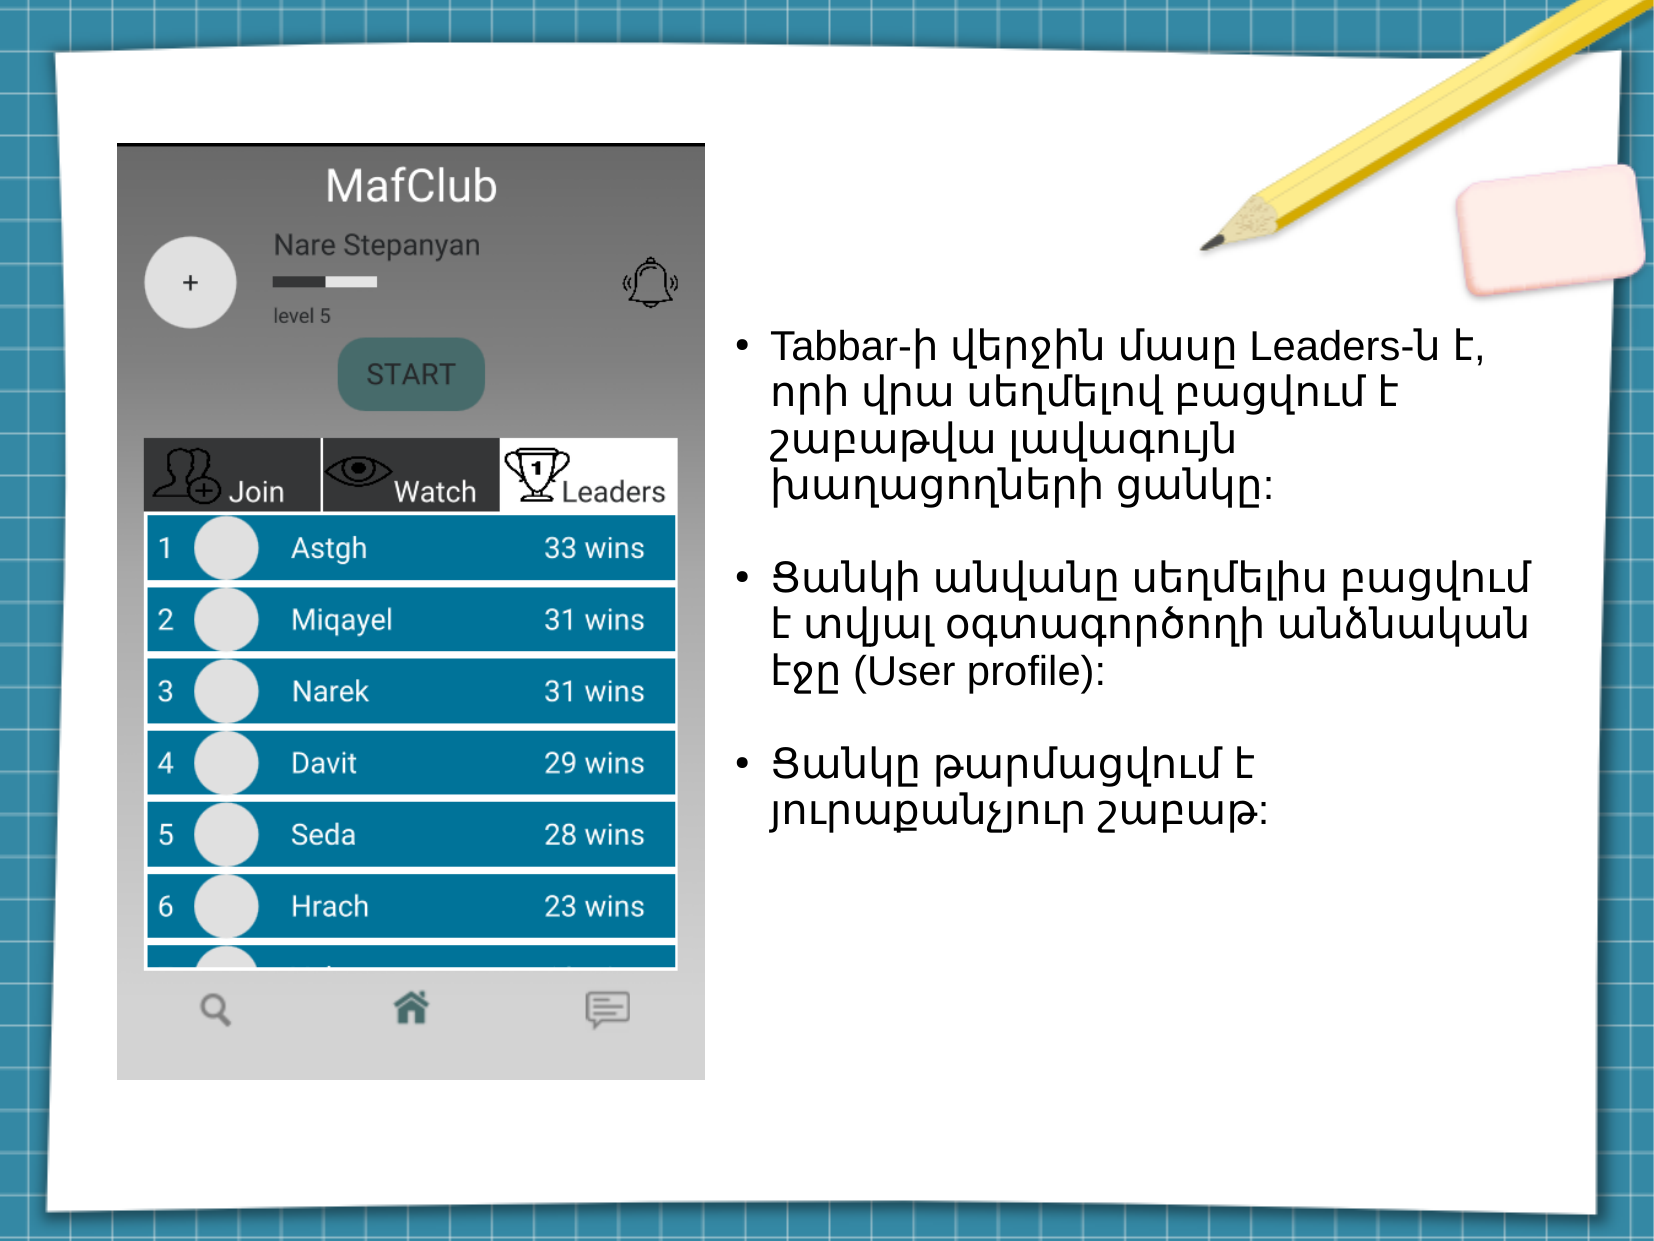

Tabbar-ի վերջին մասը Leaders-ն է, որի վրա սեղմելով բացվում է շաբաթվա լավագույն խաղացողների ցանկը:
Ցանկի անվանը սեղմելիս բացվում է տվյալ օգտագործողի անձնական էջը (User profile):
Ցանկը թարմացվում է յուրաքանչյուր շաբաթ: